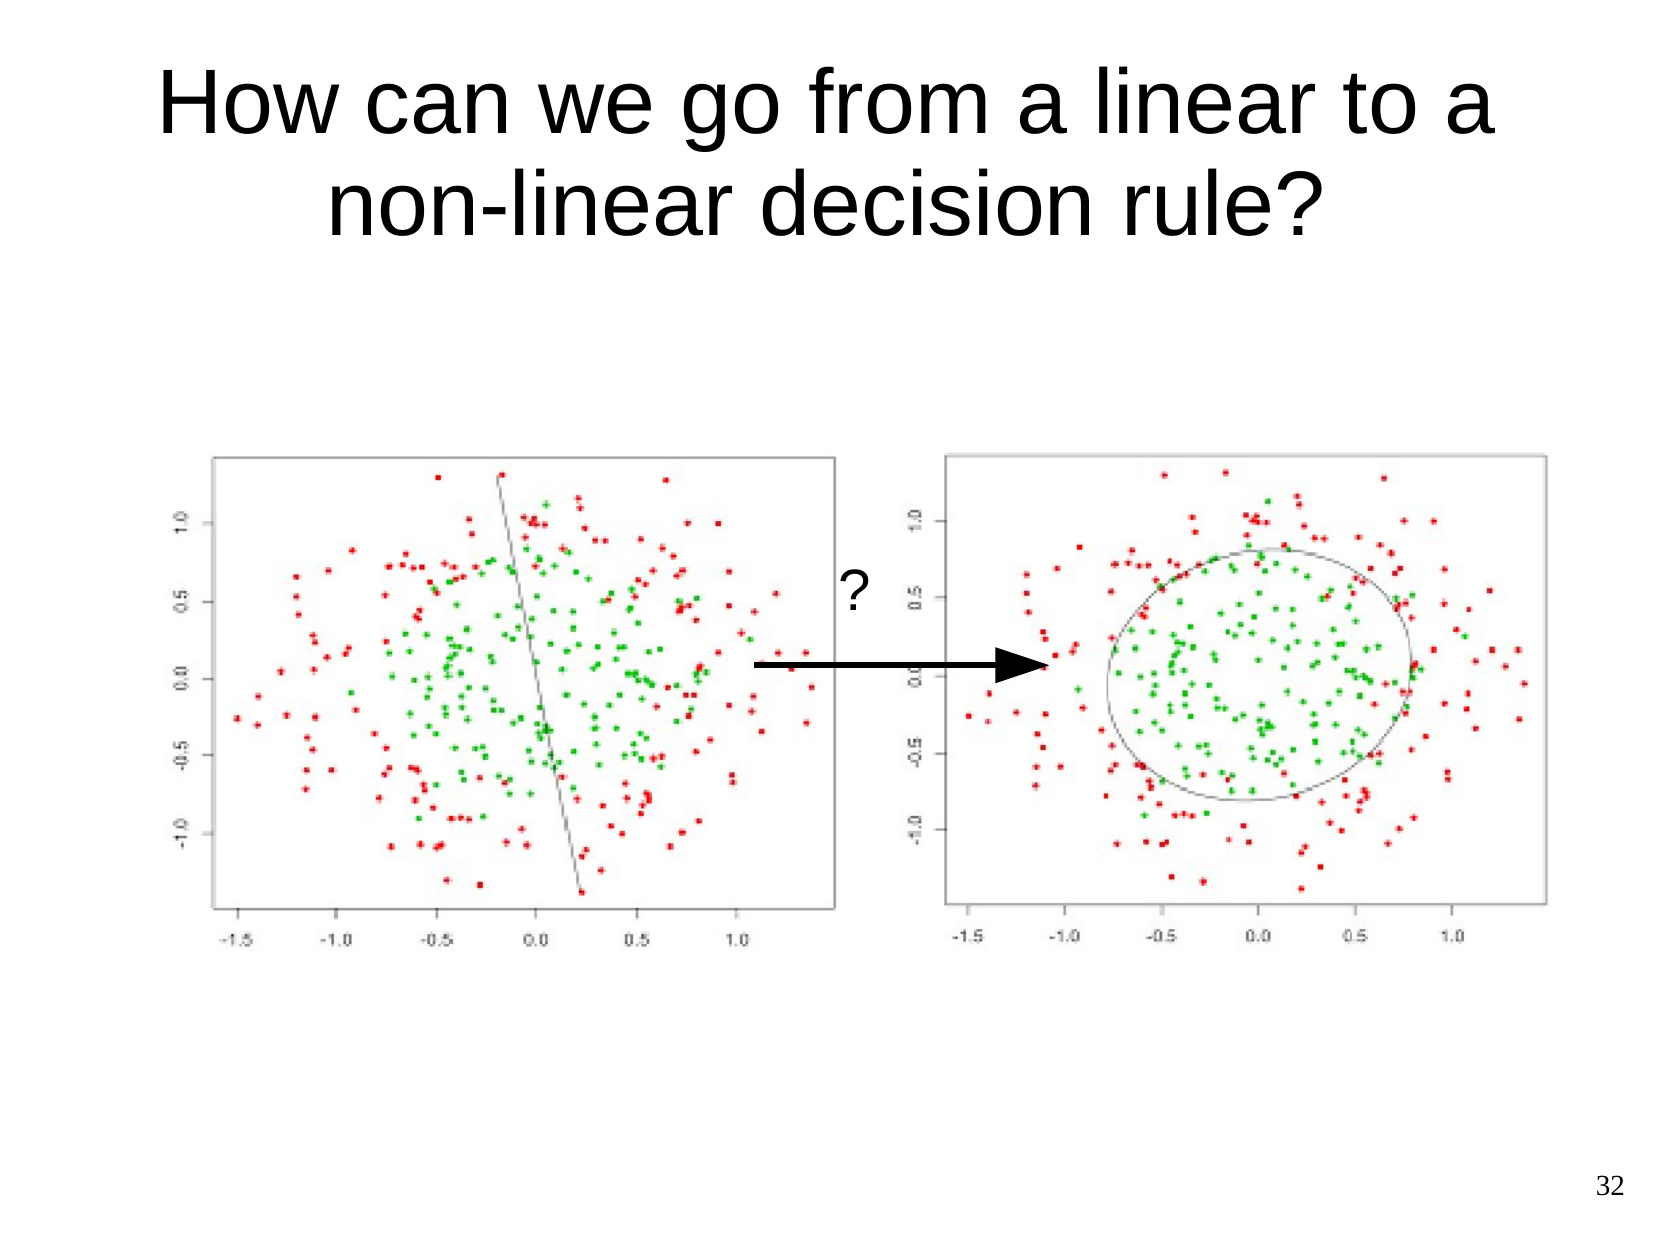

# How can we go from a linear to a non-linear decision rule?
?
32